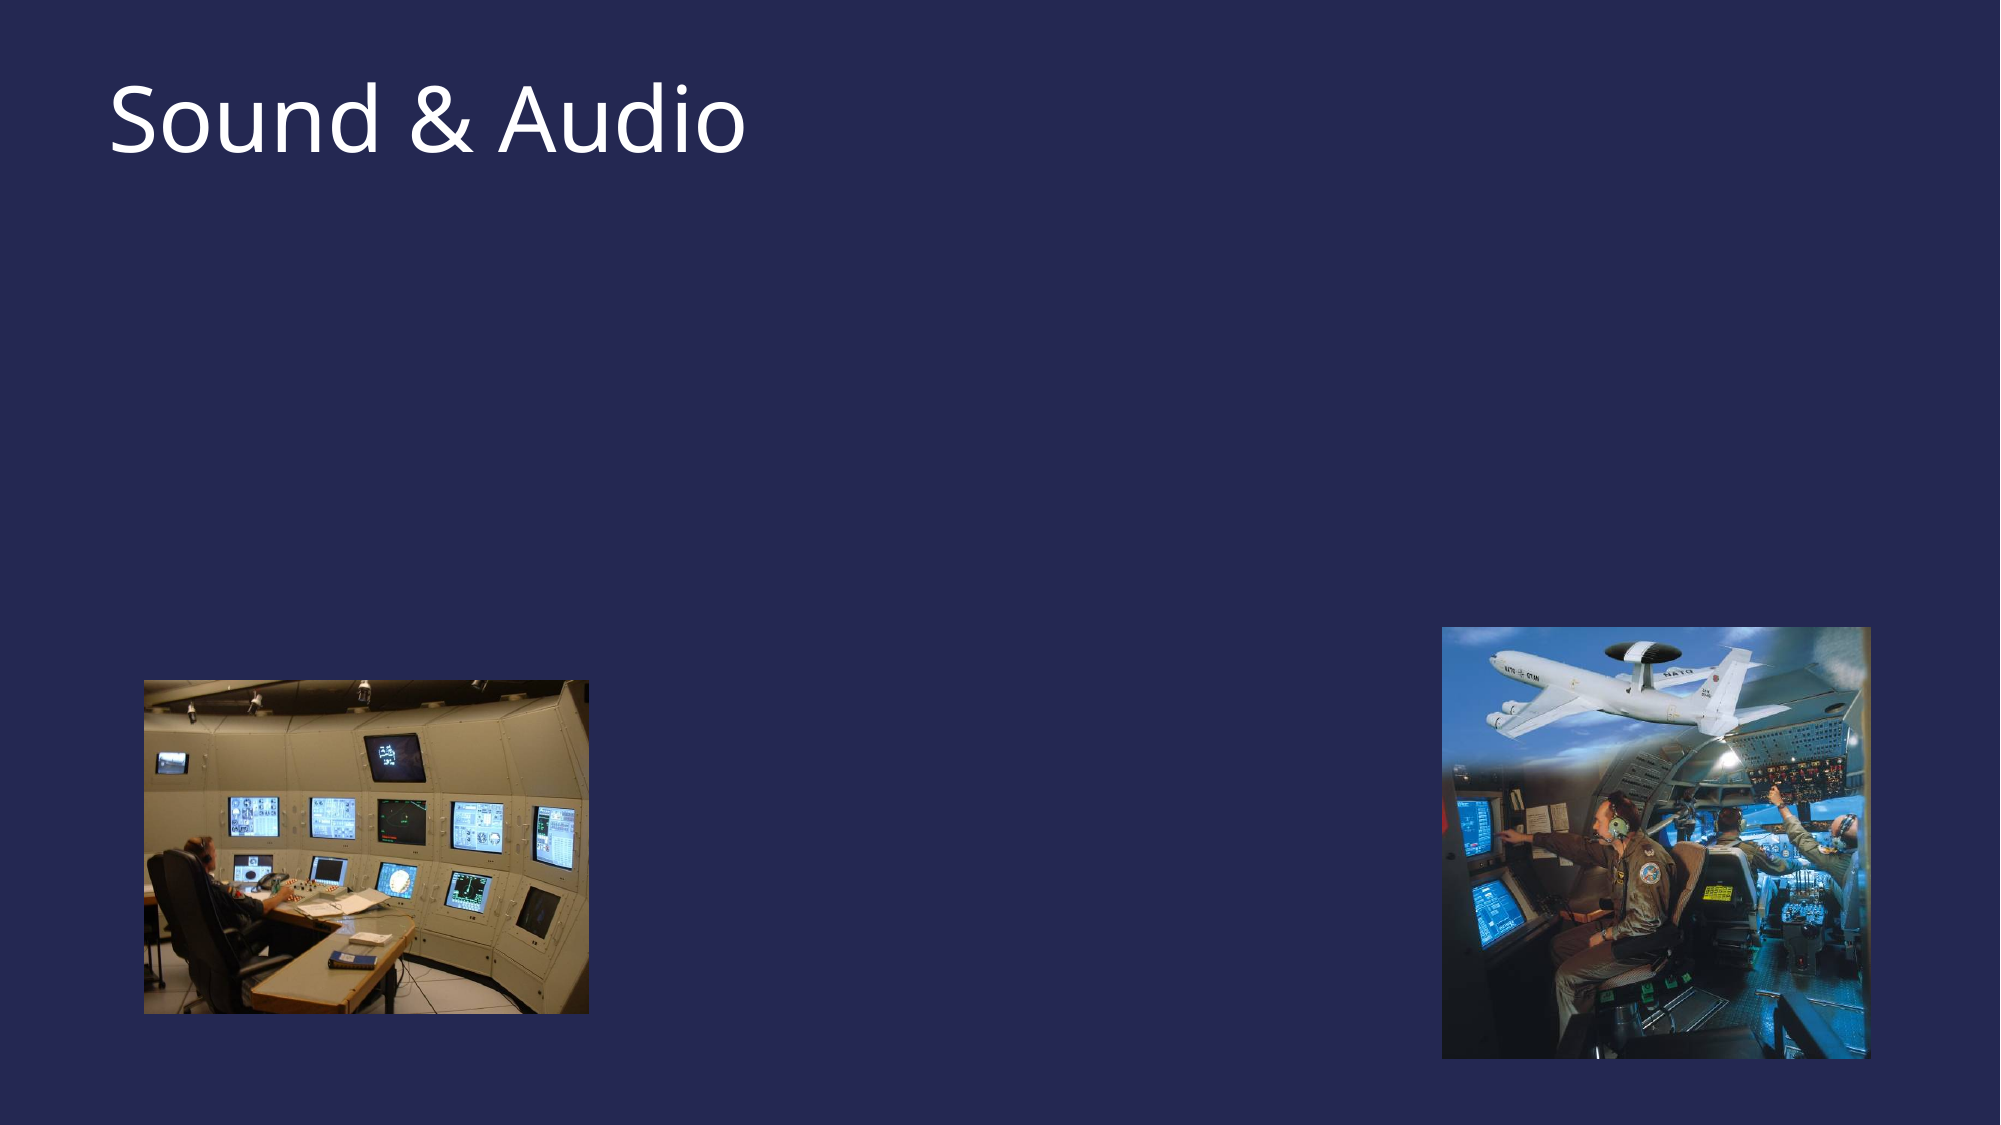

Sound und Audio werden oft verwechselt. Grundsätzlich gilt:
Sound-Simulation
Geräusche, die vom Luftfahrzeug oder seiner Umgebung erzeugt werden.
Die Geräusche werden über Lautsprecher übertragen.
Audio Simulation
Geräusche, die von Avionik, Navigations- und Funkgeräten erzeugt werden.
Es gehören auch Warntöne und Sprachmeldungen dazu.
# Sound & Audio